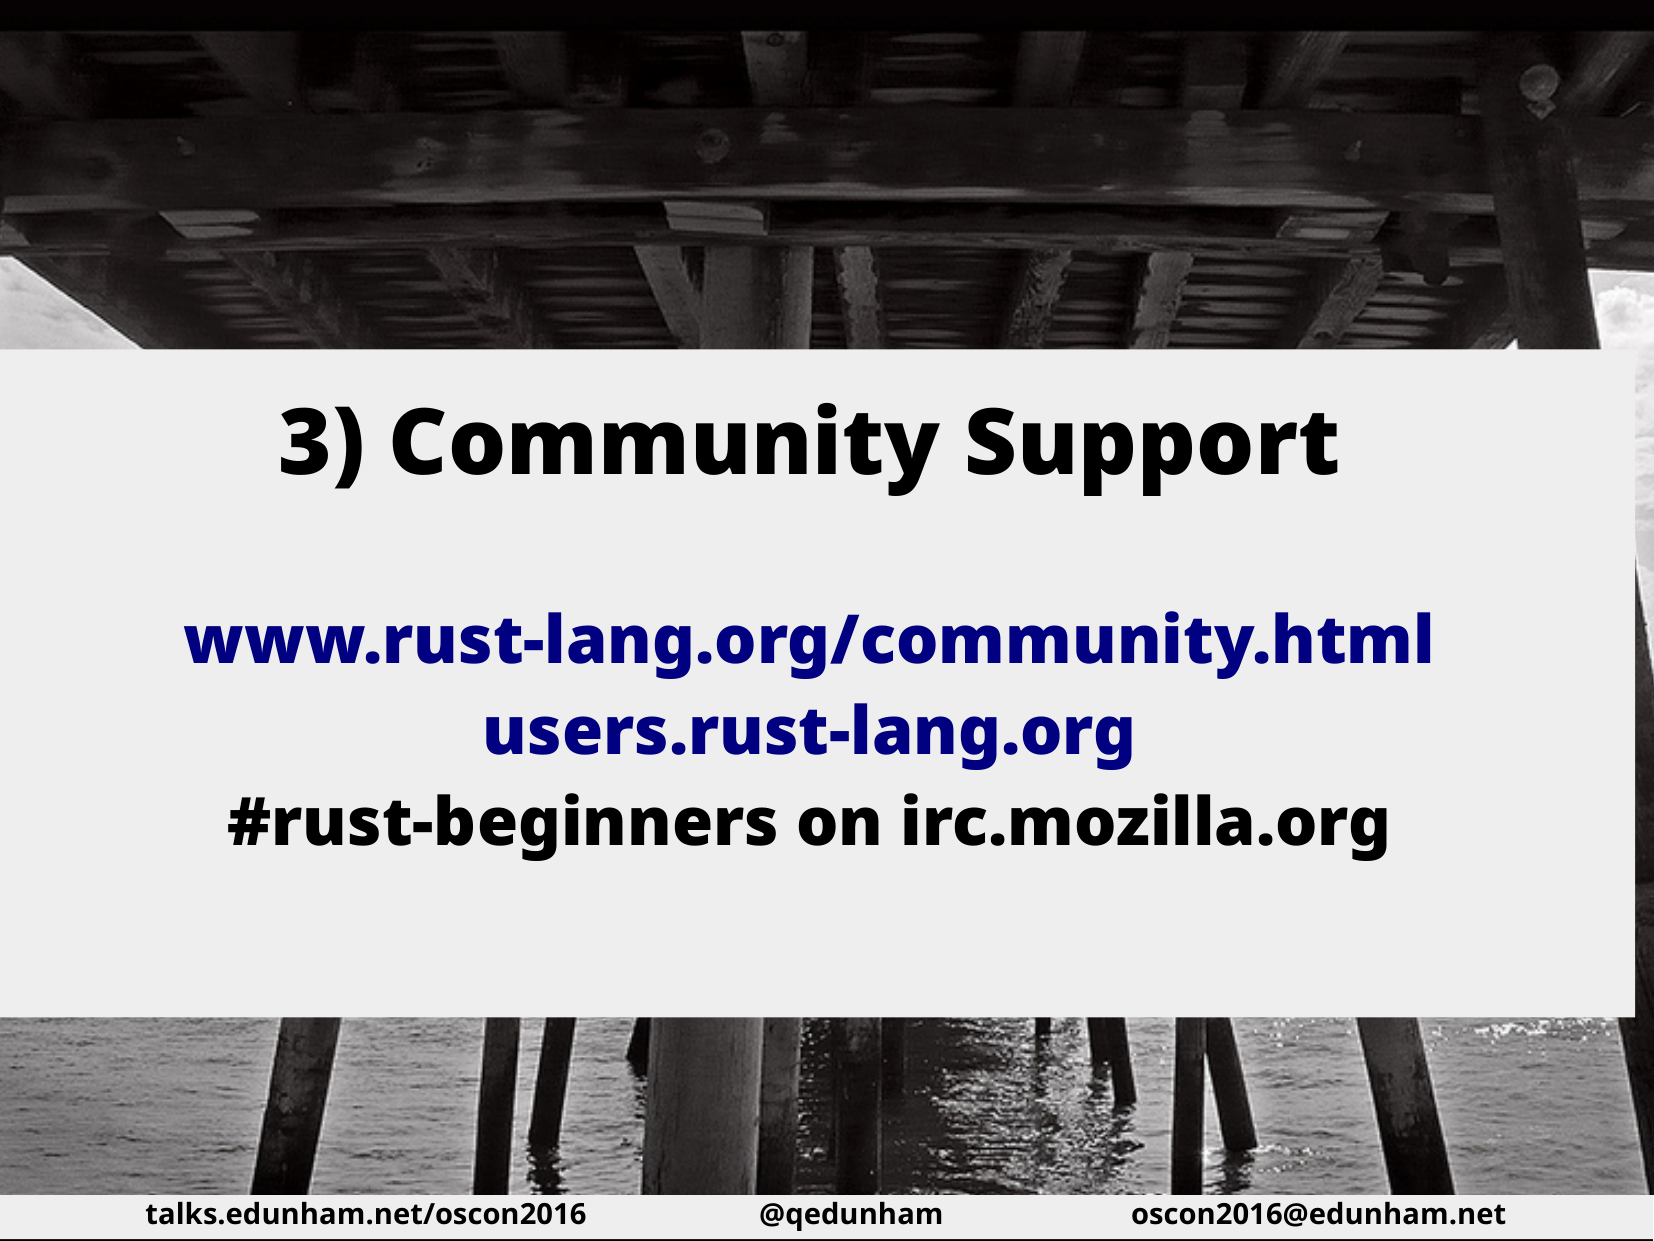

# 3) Community Support www.rust-lang.org/community.html users.rust-lang.org #rust-beginners on irc.mozilla.org